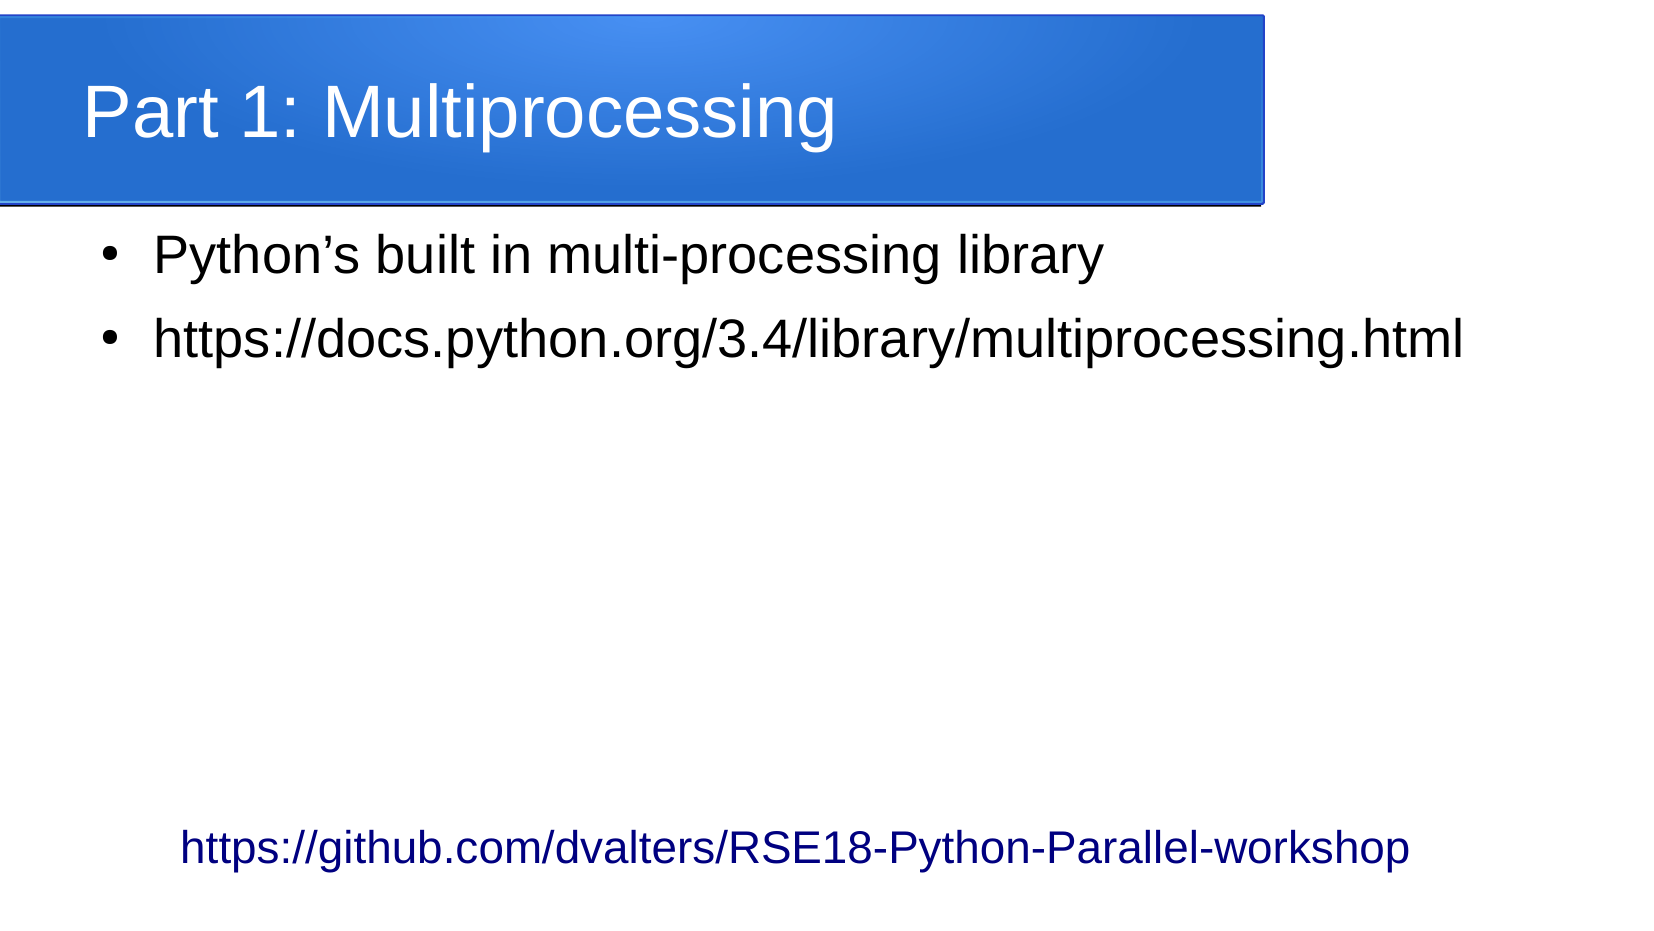

# Part 1: Multiprocessing
Python’s built in multi-processing library
https://docs.python.org/3.4/library/multiprocessing.html
https://github.com/dvalters/RSE18-Python-Parallel-workshop